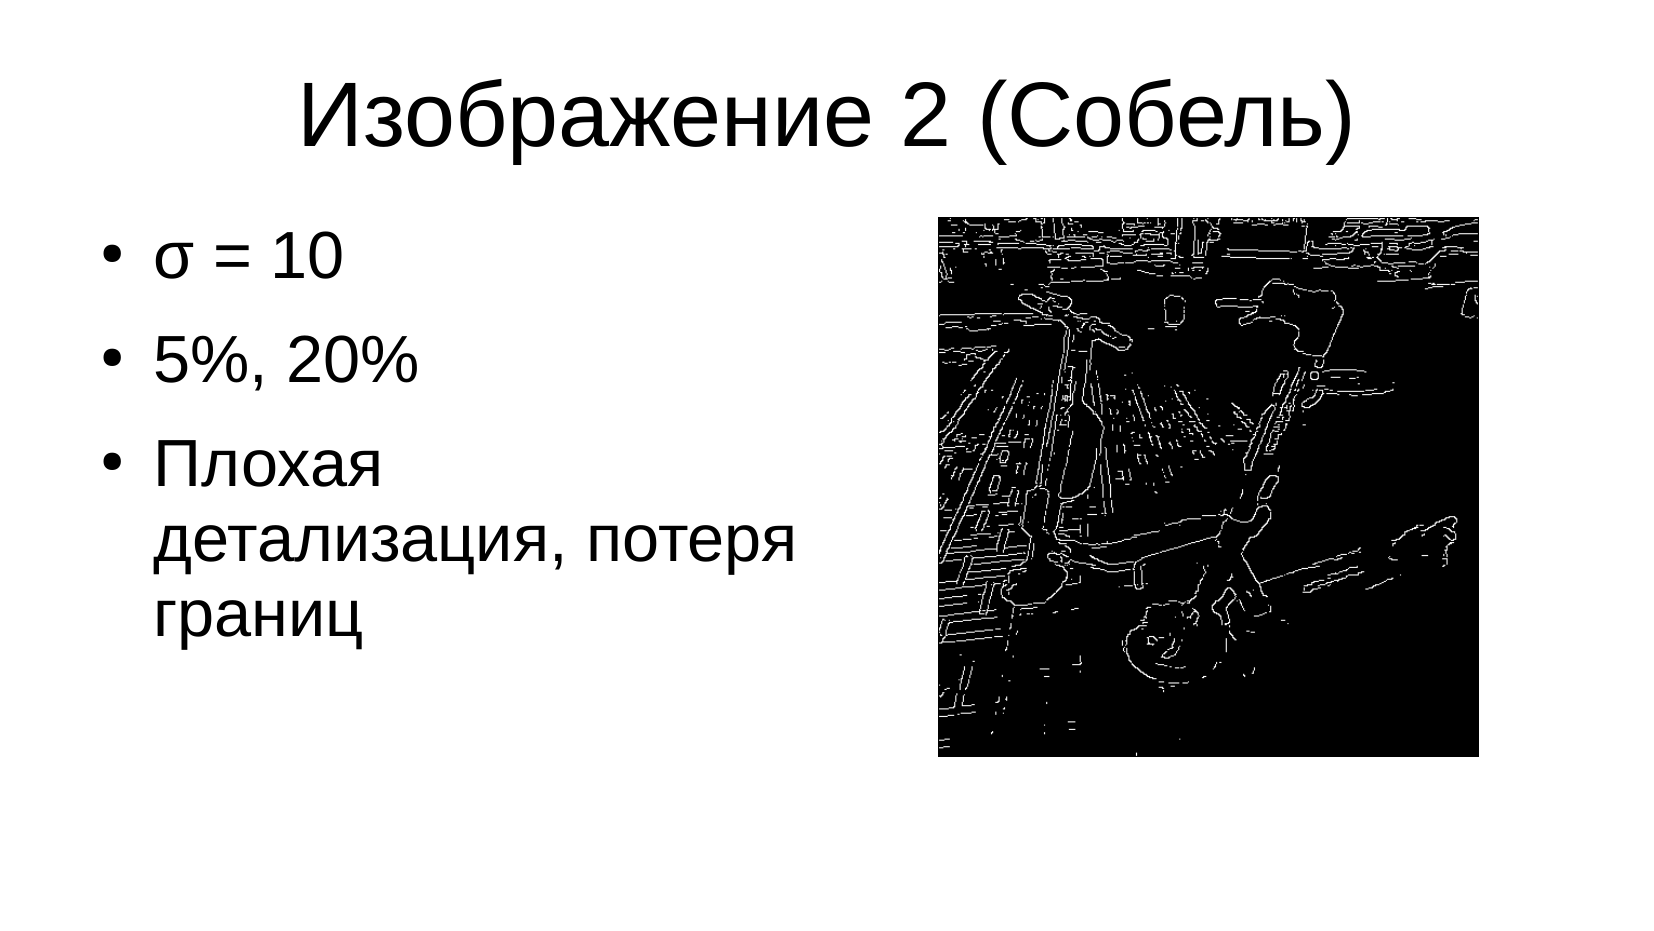

# Изображение 2 (Собель)
σ = 10
5%, 20%
Плохая детализация, потеря границ